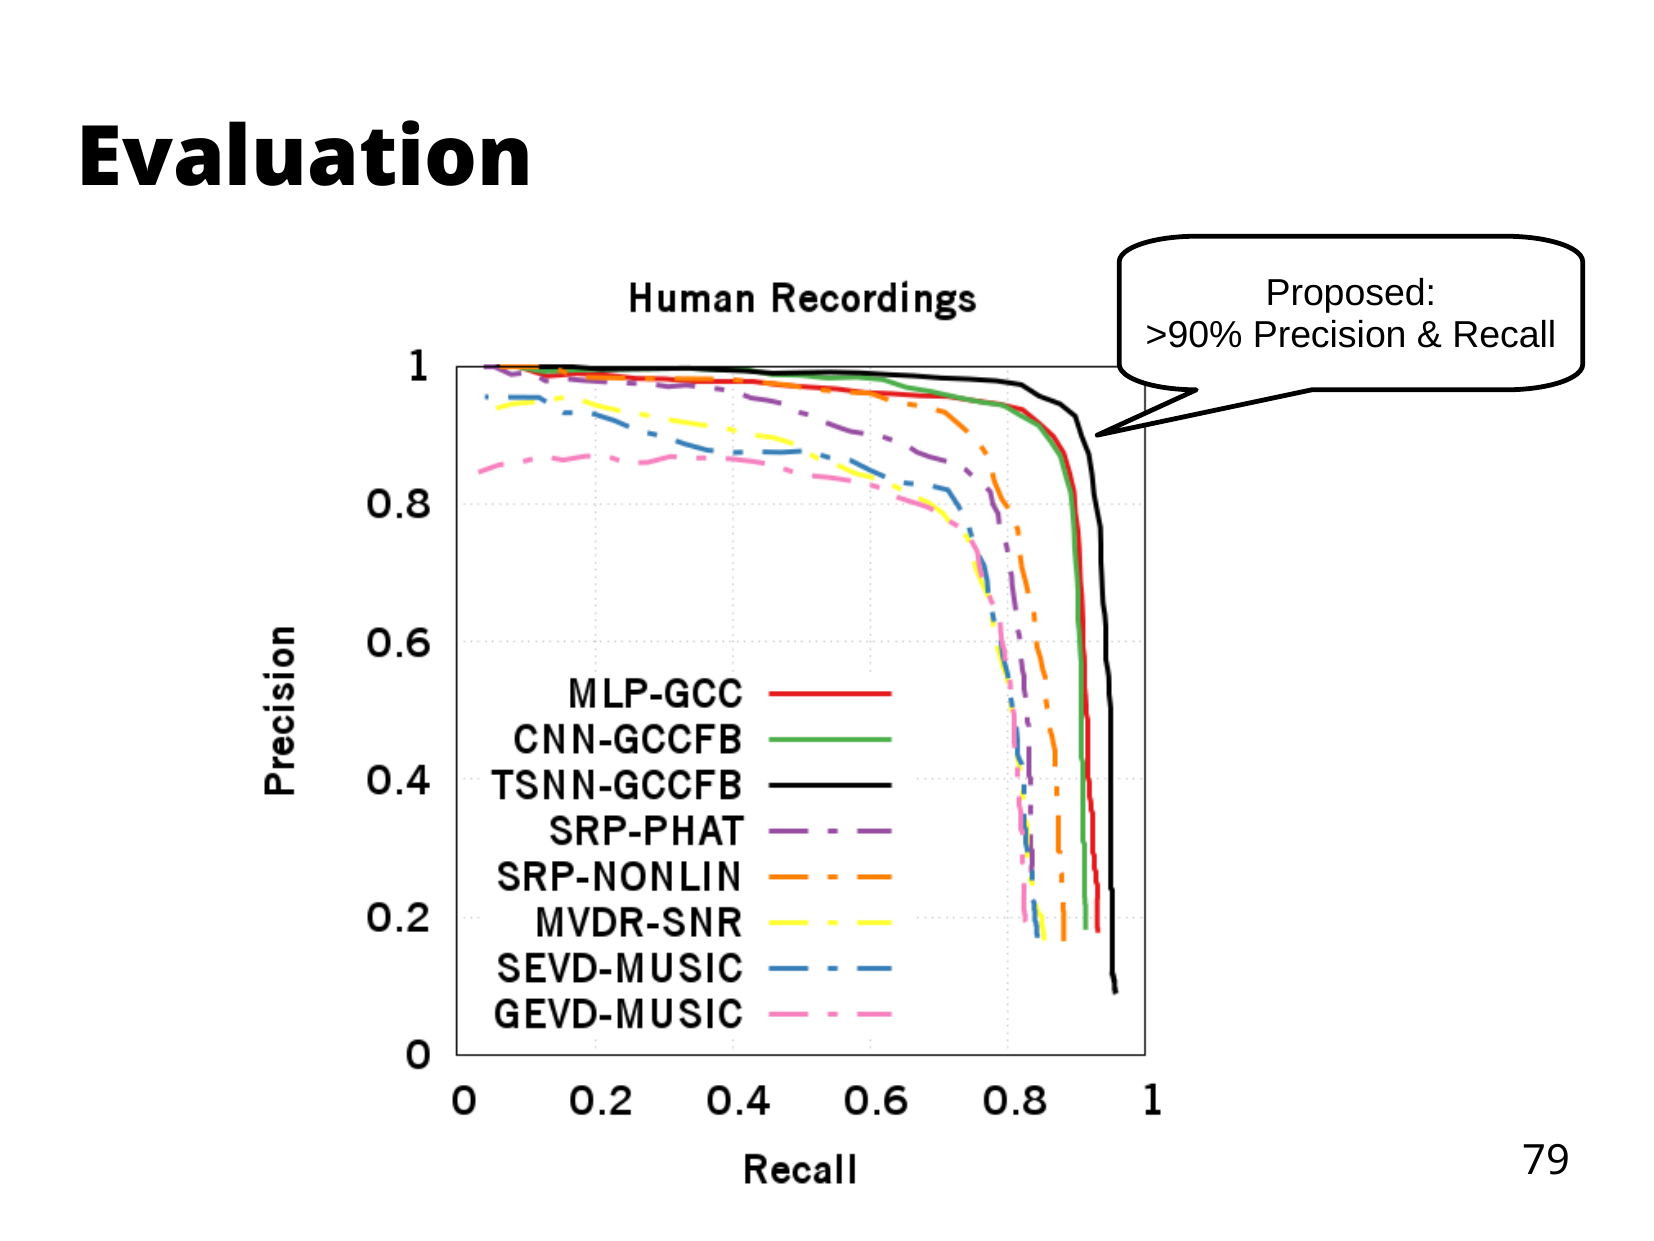

# Evaluation
Proposed:
>90% Precision & Recall
79